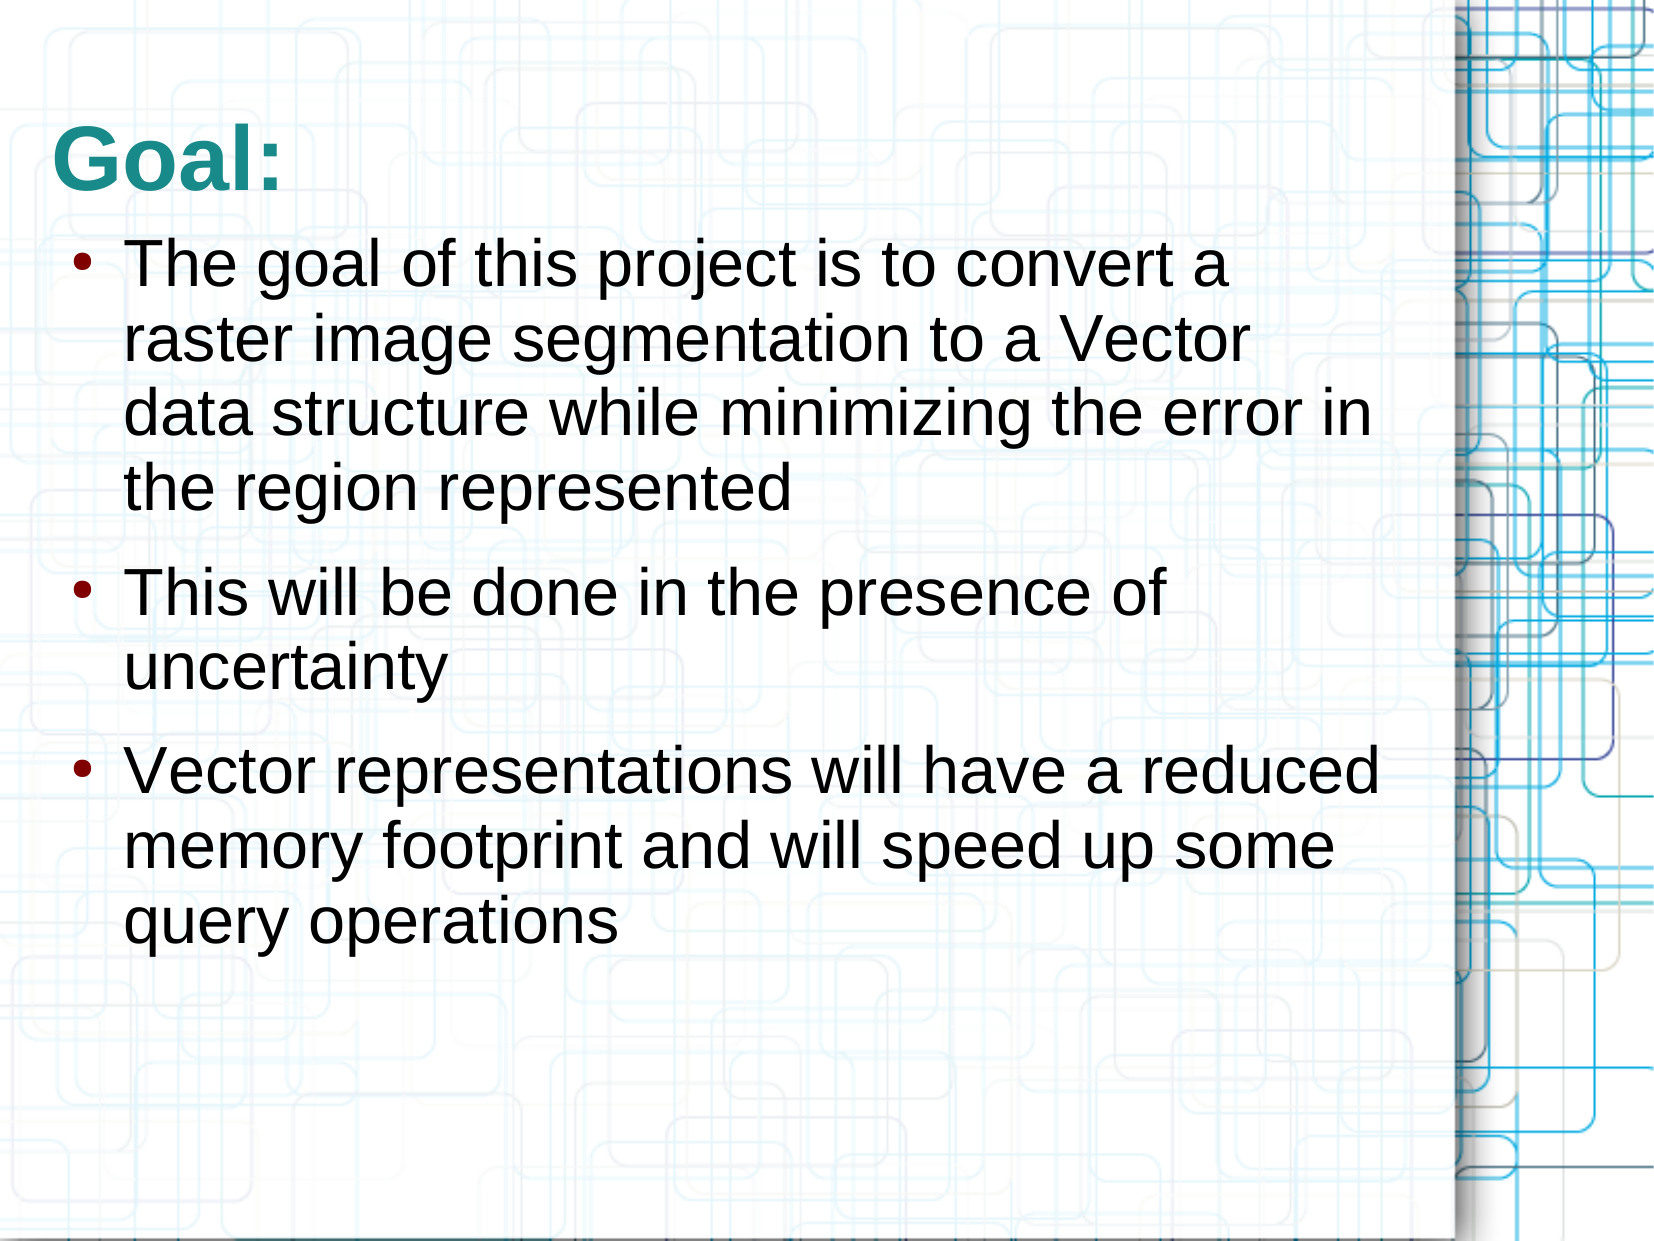

# Goal:
The goal of this project is to convert a raster image segmentation to a Vector data structure while minimizing the error in the region represented
This will be done in the presence of uncertainty
Vector representations will have a reduced memory footprint and will speed up some query operations